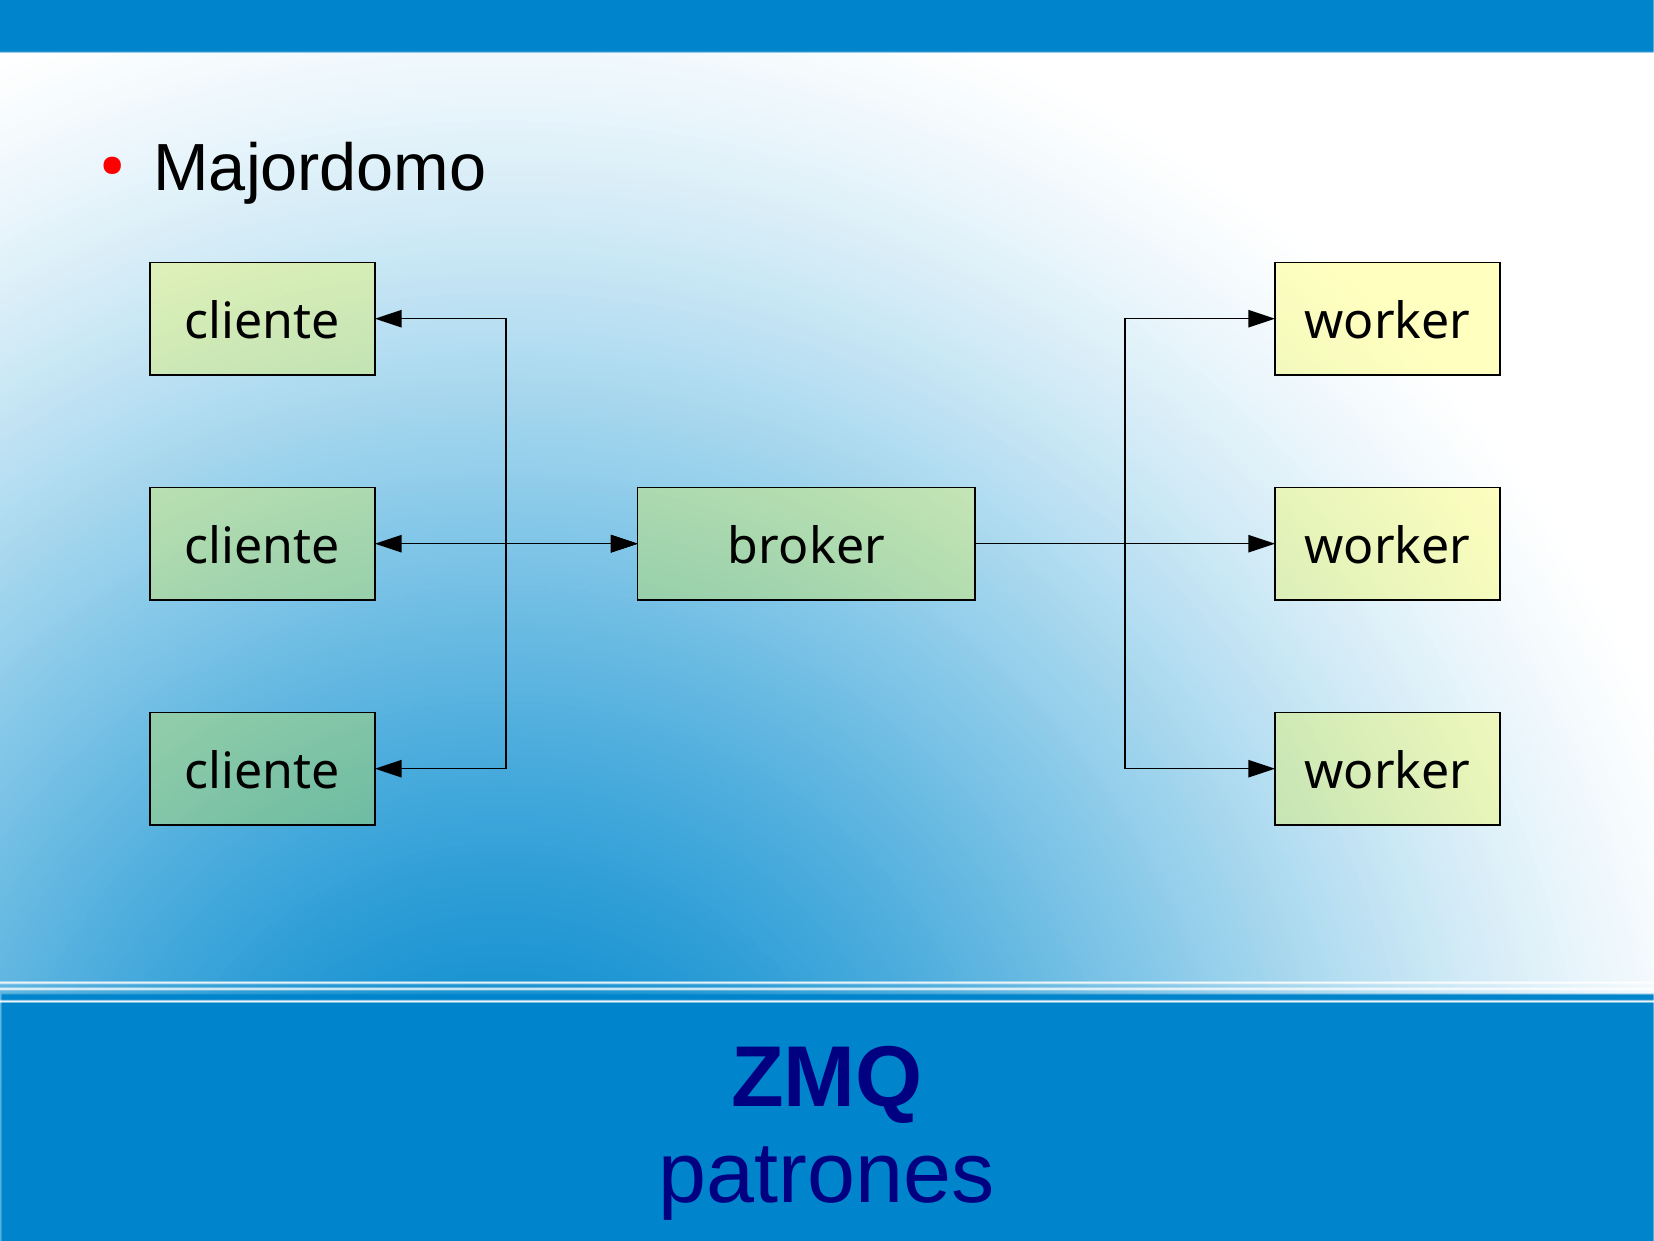

Majordomo
cliente
worker
cliente
broker
worker
cliente
worker
# ZMQ patrones